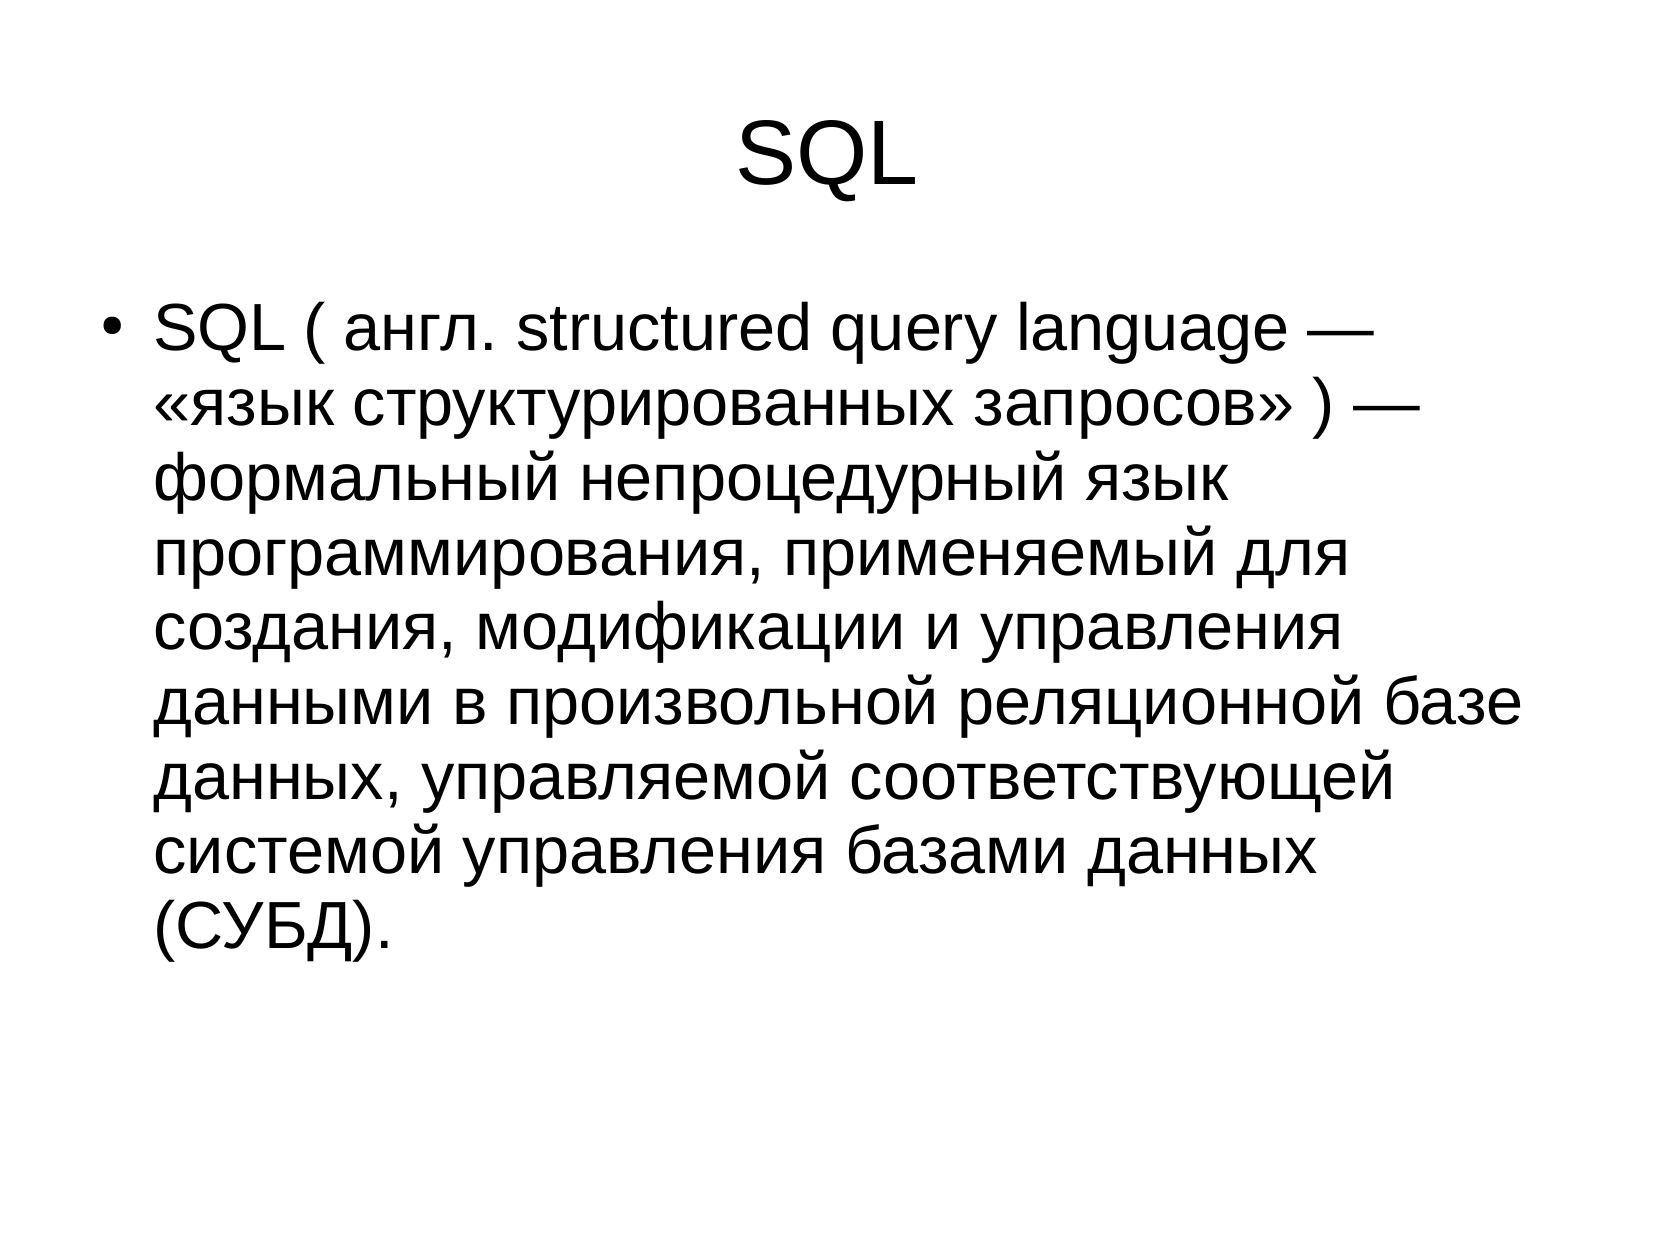

# SQL
SQL ( англ. structured query language — «язык структурированных запросов» ) — формальный непроцедурный язык программирования, применяемый для создания, модификации и управления данными в произвольной реляционной базе данных, управляемой соответствующей системой управления базами данных (СУБД).